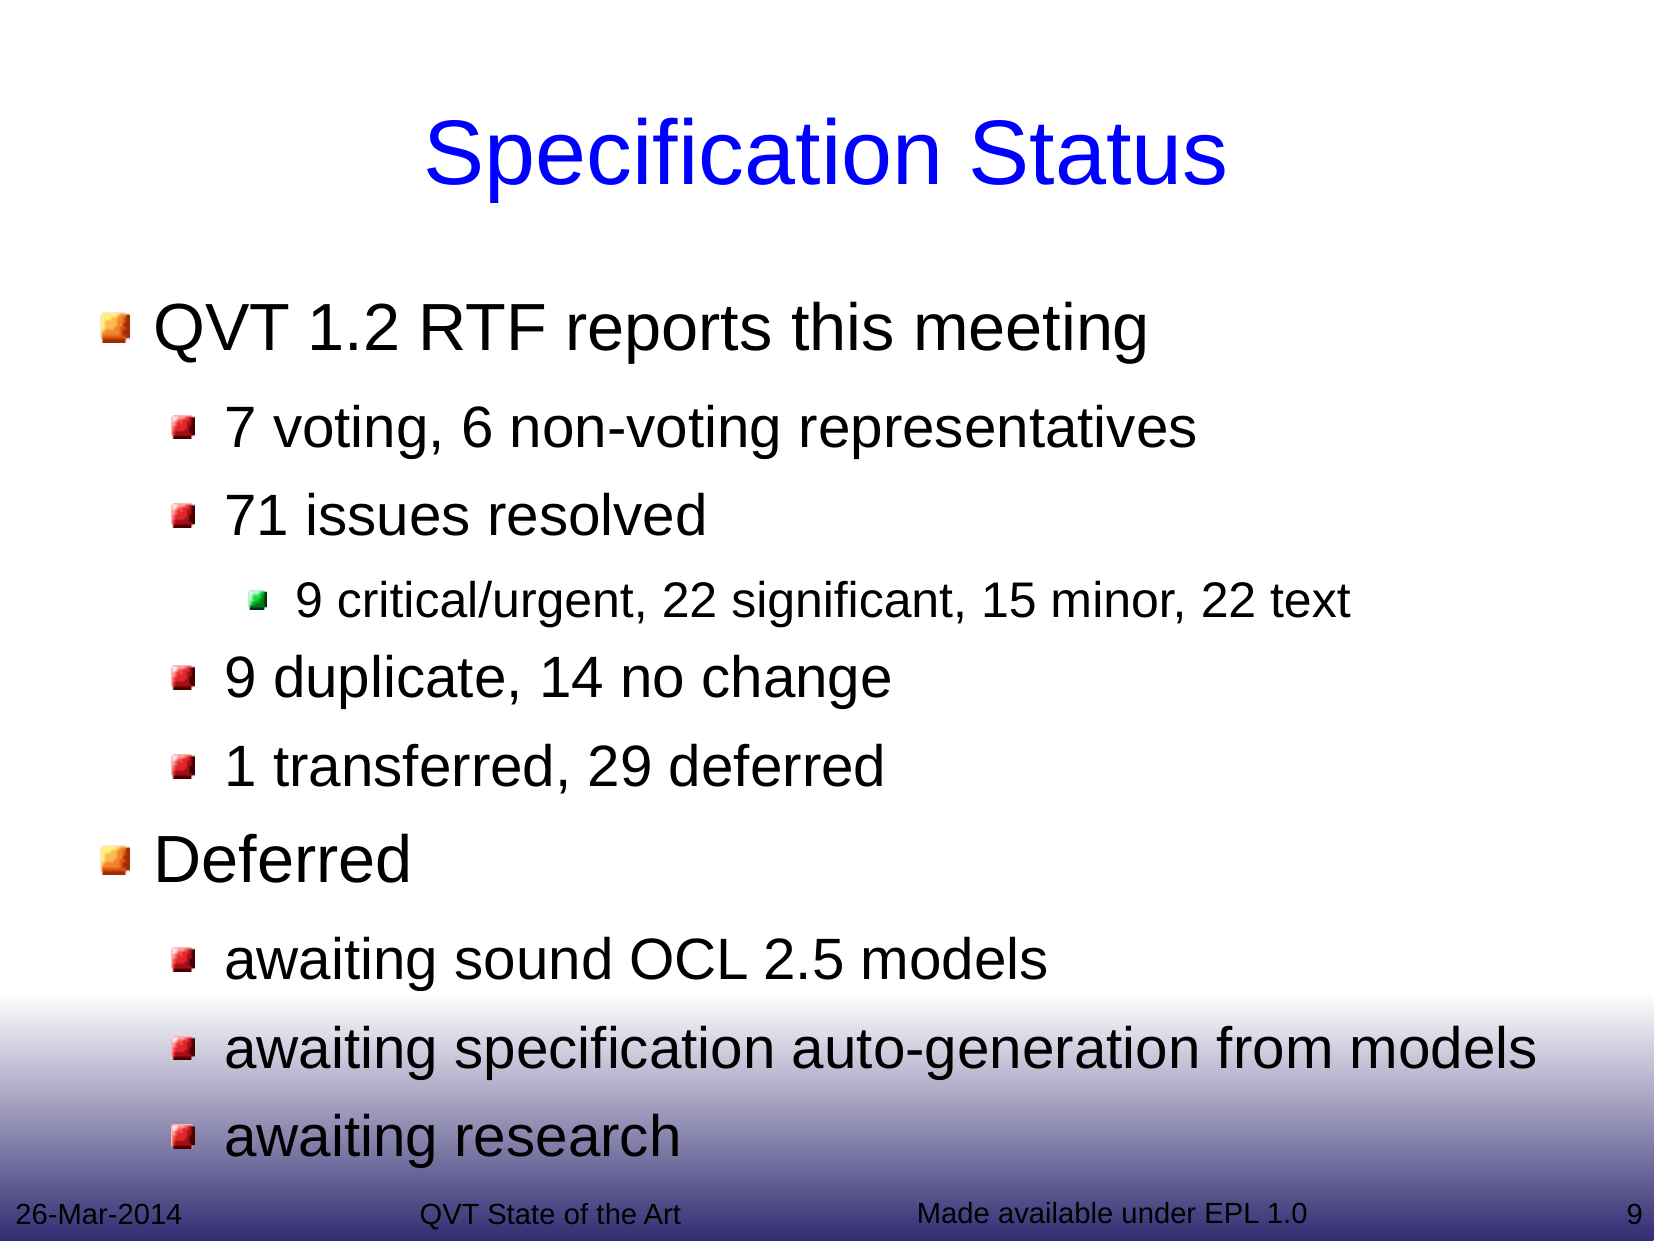

# Specification Status
QVT 1.2 RTF reports this meeting
7 voting, 6 non-voting representatives
71 issues resolved
9 critical/urgent, 22 significant, 15 minor, 22 text
9 duplicate, 14 no change
1 transferred, 29 deferred
Deferred
awaiting sound OCL 2.5 models
awaiting specification auto-generation from models
awaiting research
26-Mar-2014
QVT State of the Art
9